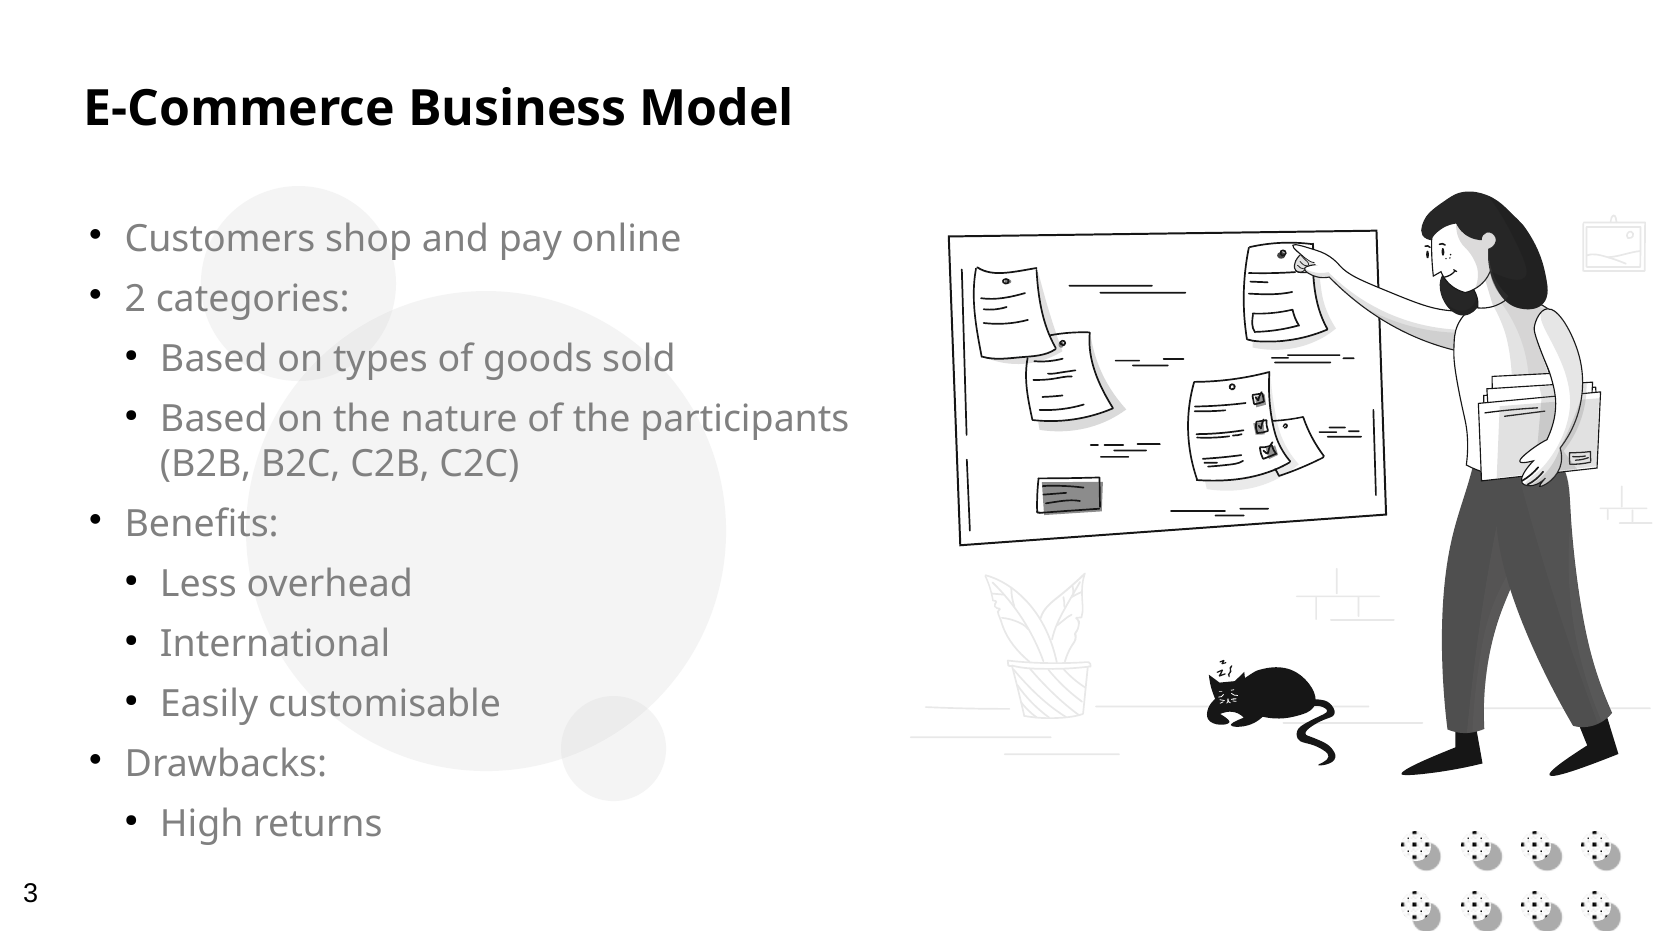

E-Commerce Business Model
Customers shop and pay online
2 categories:
Based on types of goods sold
Based on the nature of the participants
(B2B, B2C, C2B, C2C)
Benefits:
Less overhead
International
Easily customisable
Drawbacks:
High returns